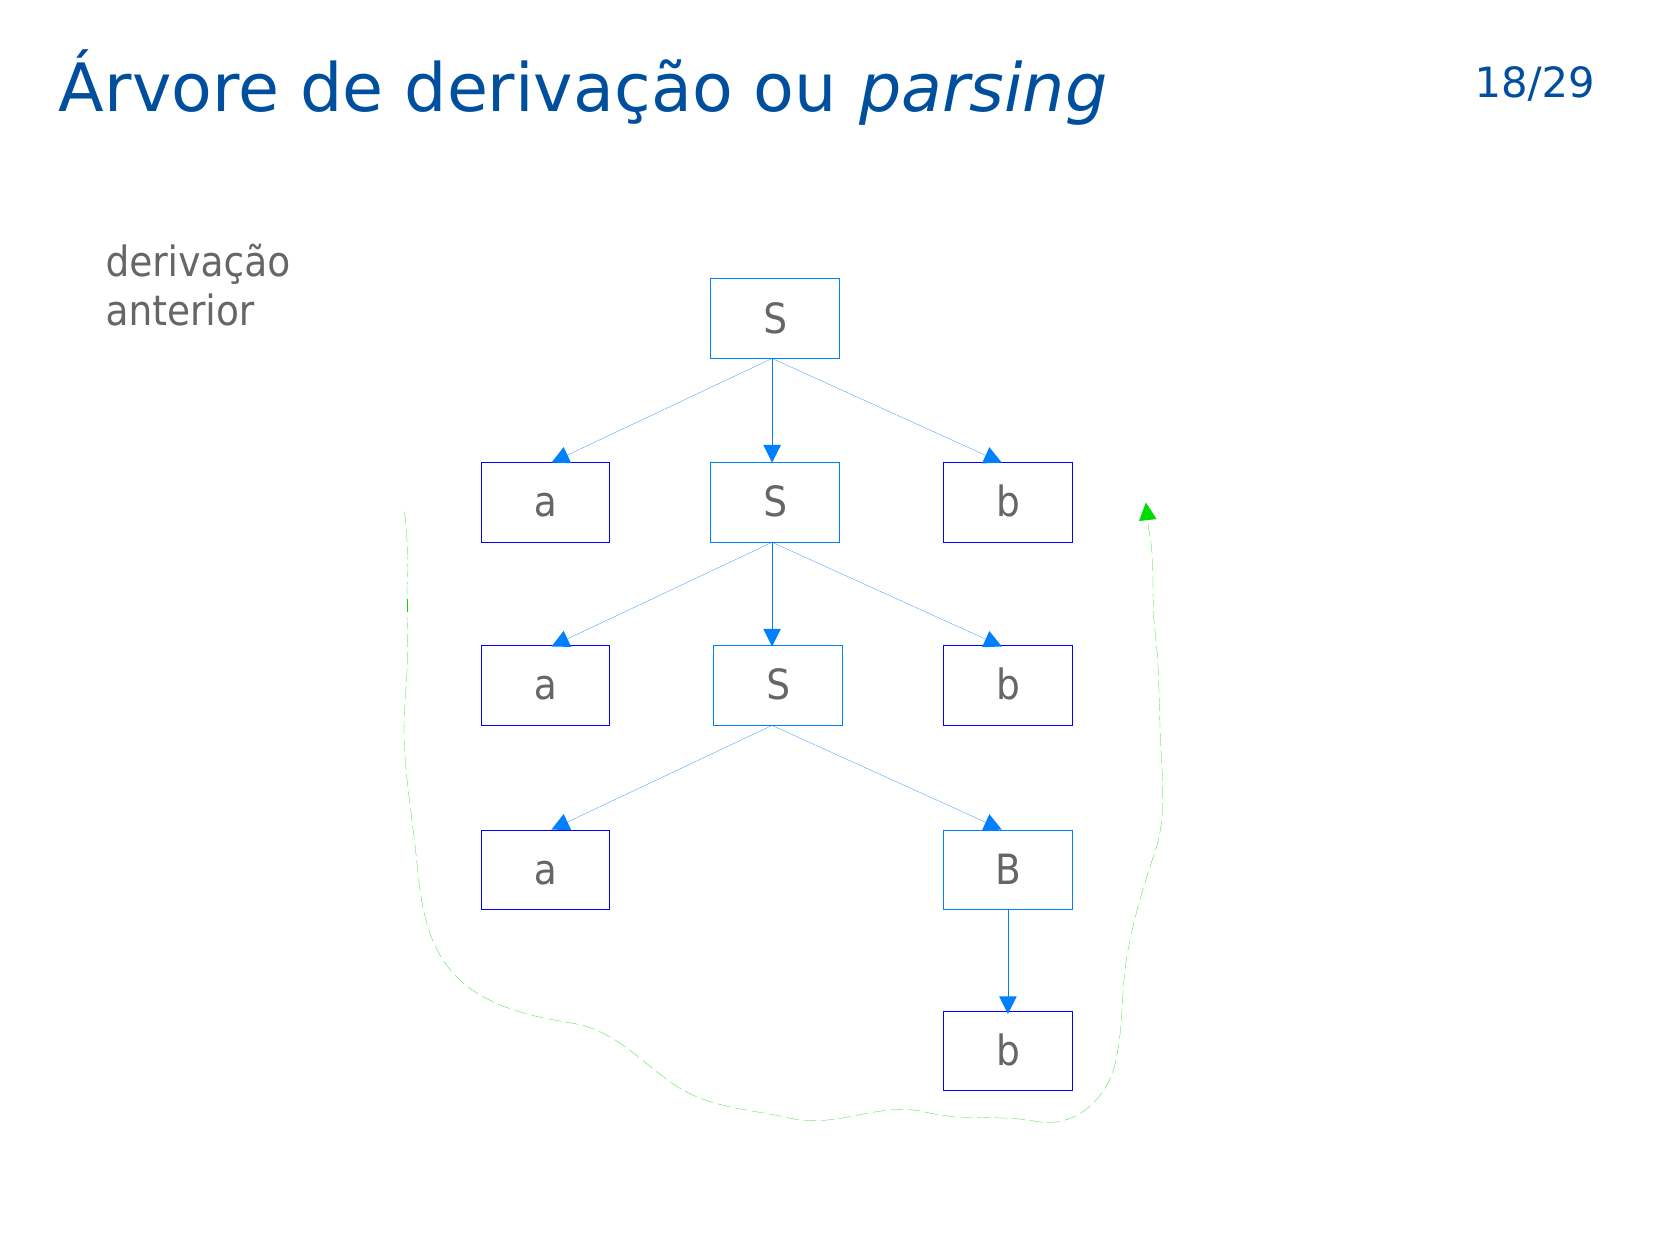

# Árvore de derivação ou parsing
18
derivação anterior
S
a
S
b
a
S
b
a
B
b